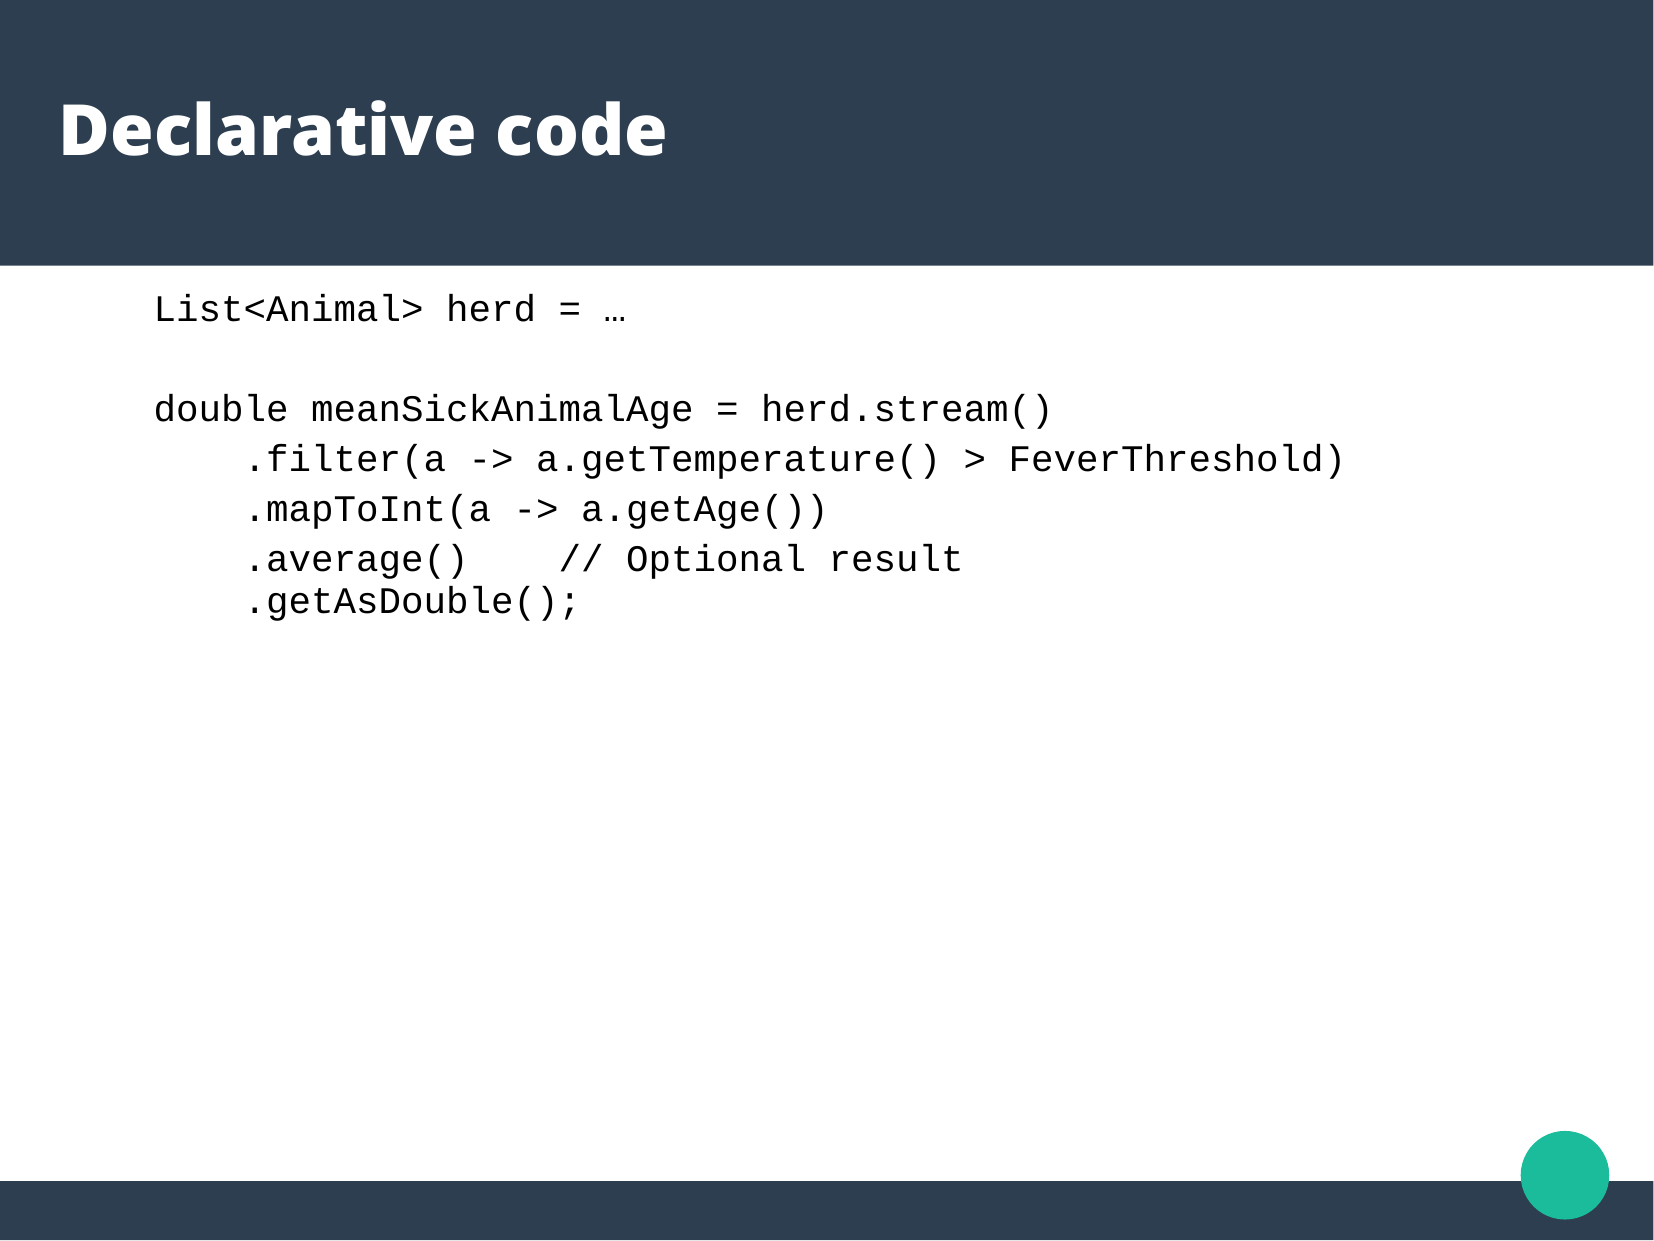

# Declarative code
List<Animal> herd = …
double meanSickAnimalAge = herd.stream()
 .filter(a -> a.getTemperature() > FeverThreshold)
 .mapToInt(a -> a.getAge())
 .average() // Optional result
 .getAsDouble();